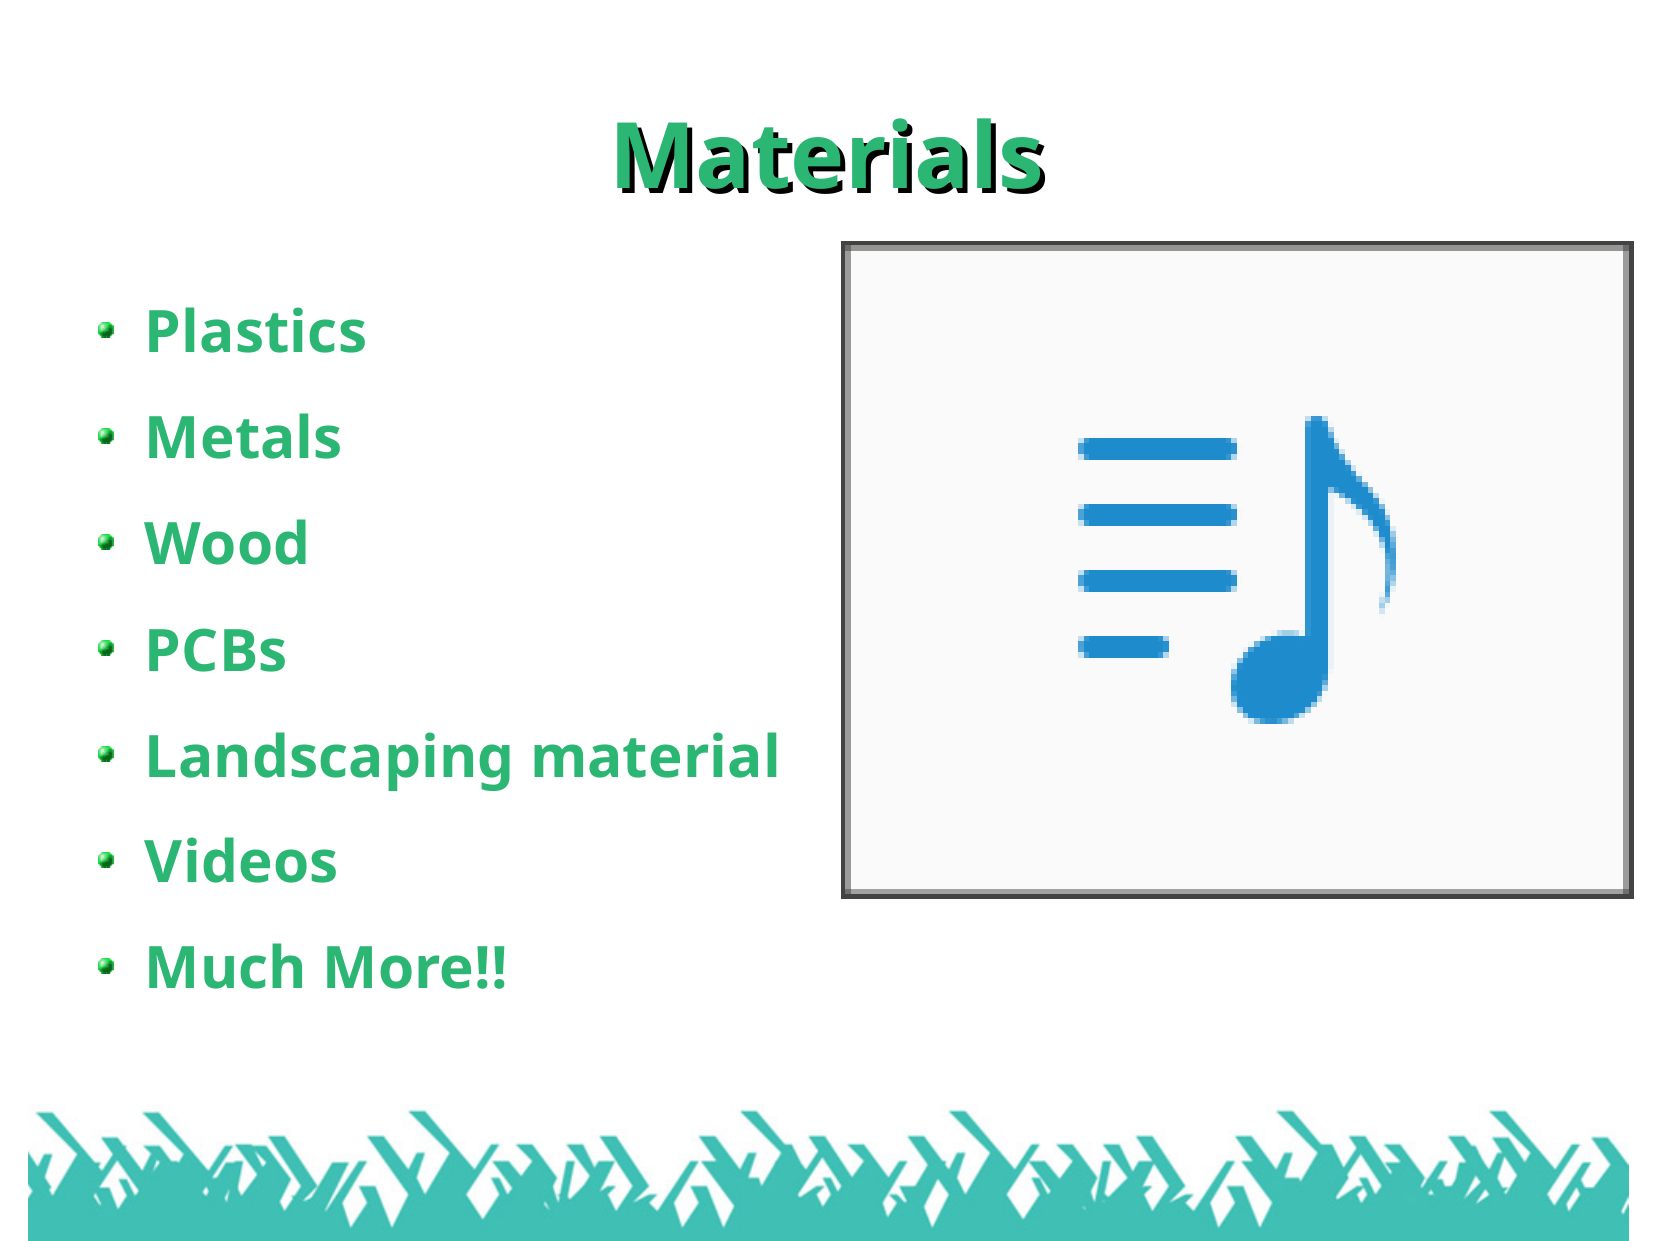

# Materials
Plastics
Metals
Wood
PCBs
Landscaping material
Videos
Much More!!